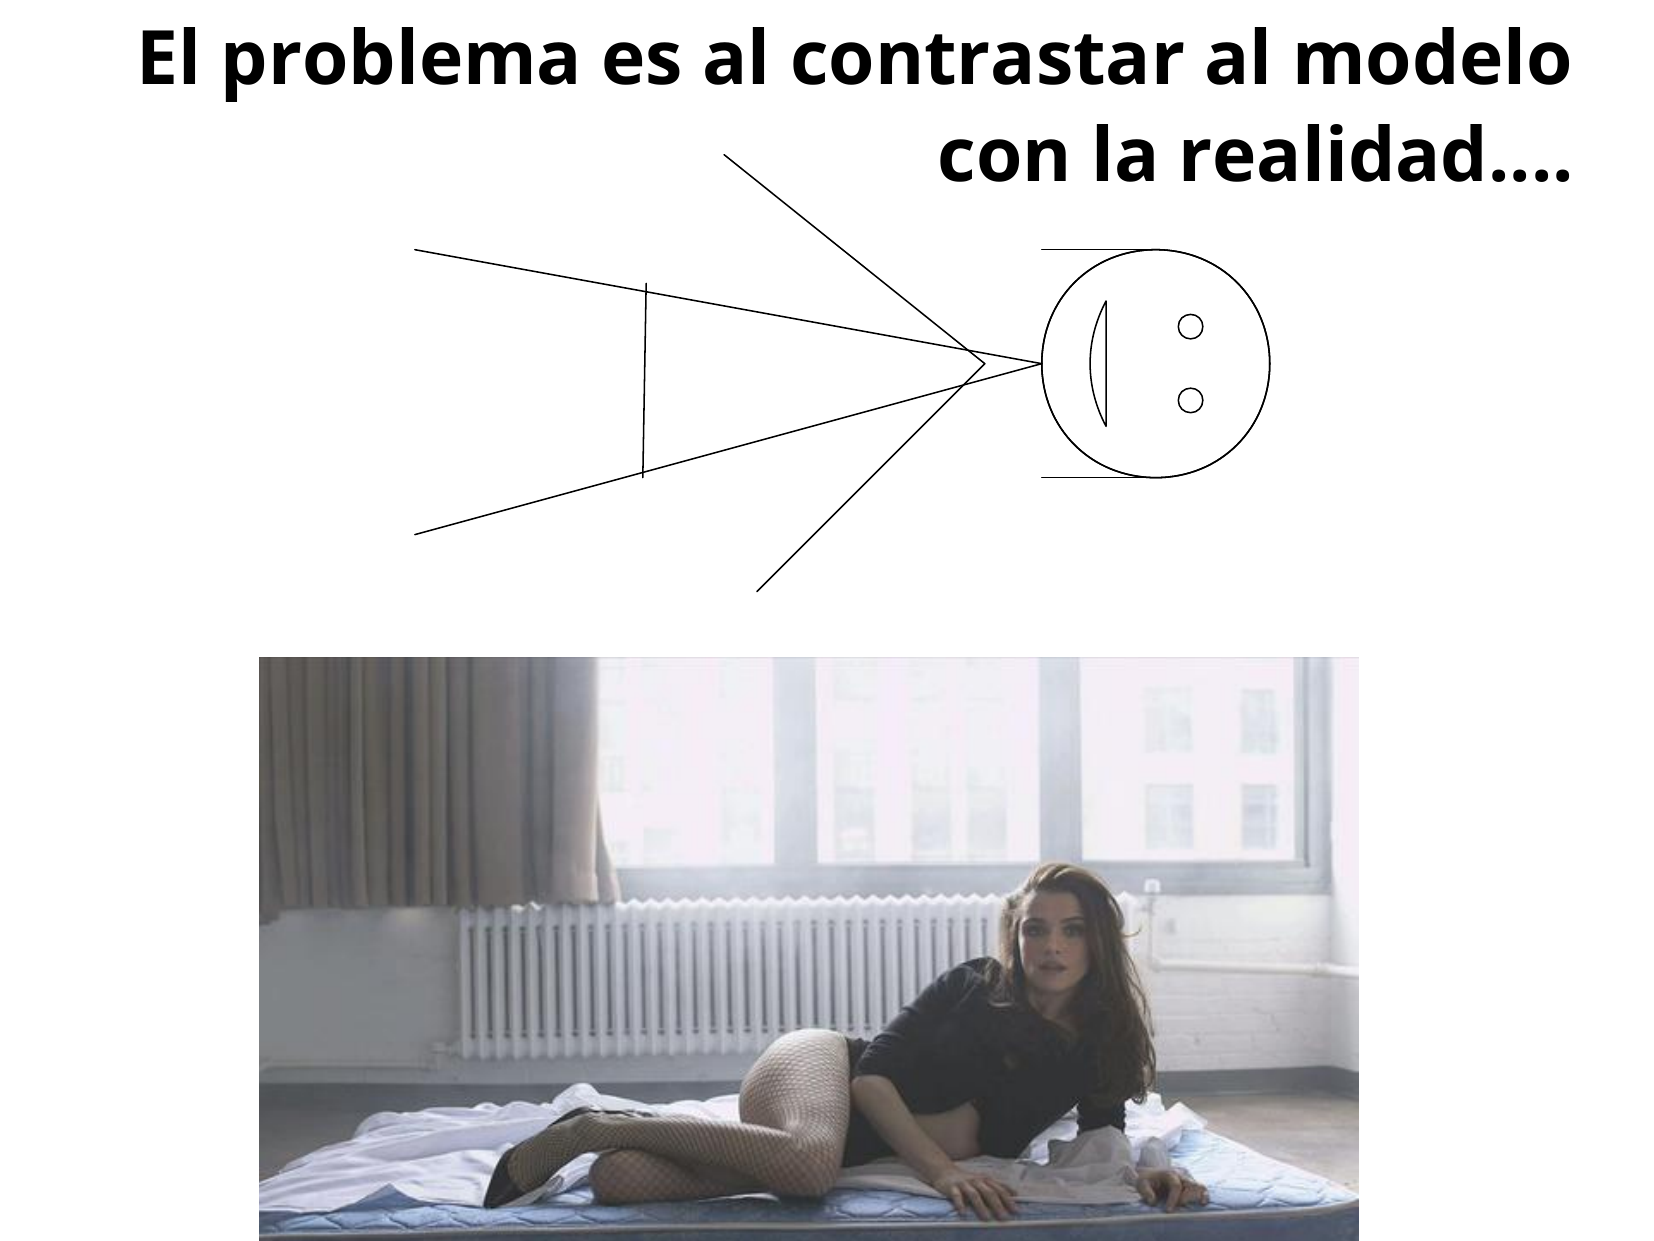

# El problema es al contrastar al modelo con la realidad....